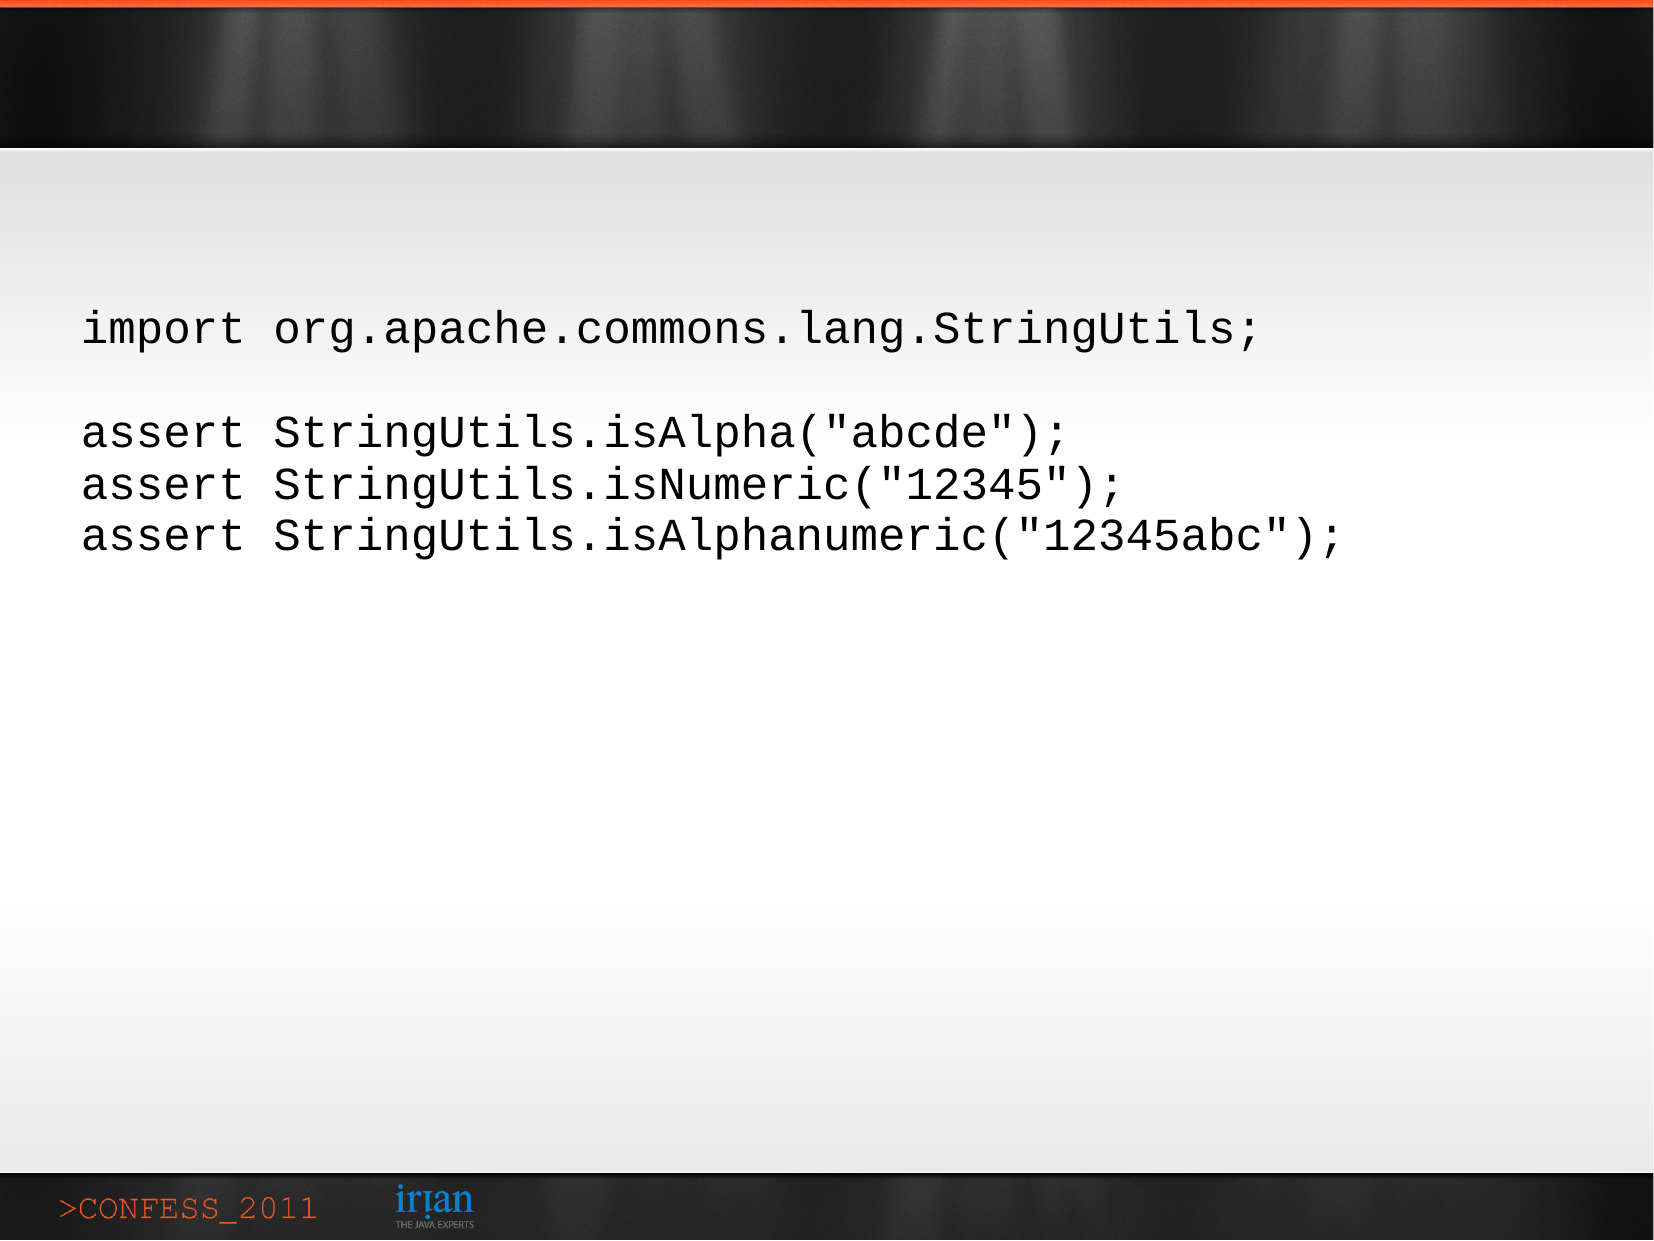

#
import org.apache.commons.lang.StringUtils;
assert StringUtils.isAlpha("abcde");
assert StringUtils.isNumeric("12345");
assert StringUtils.isAlphanumeric("12345abc");